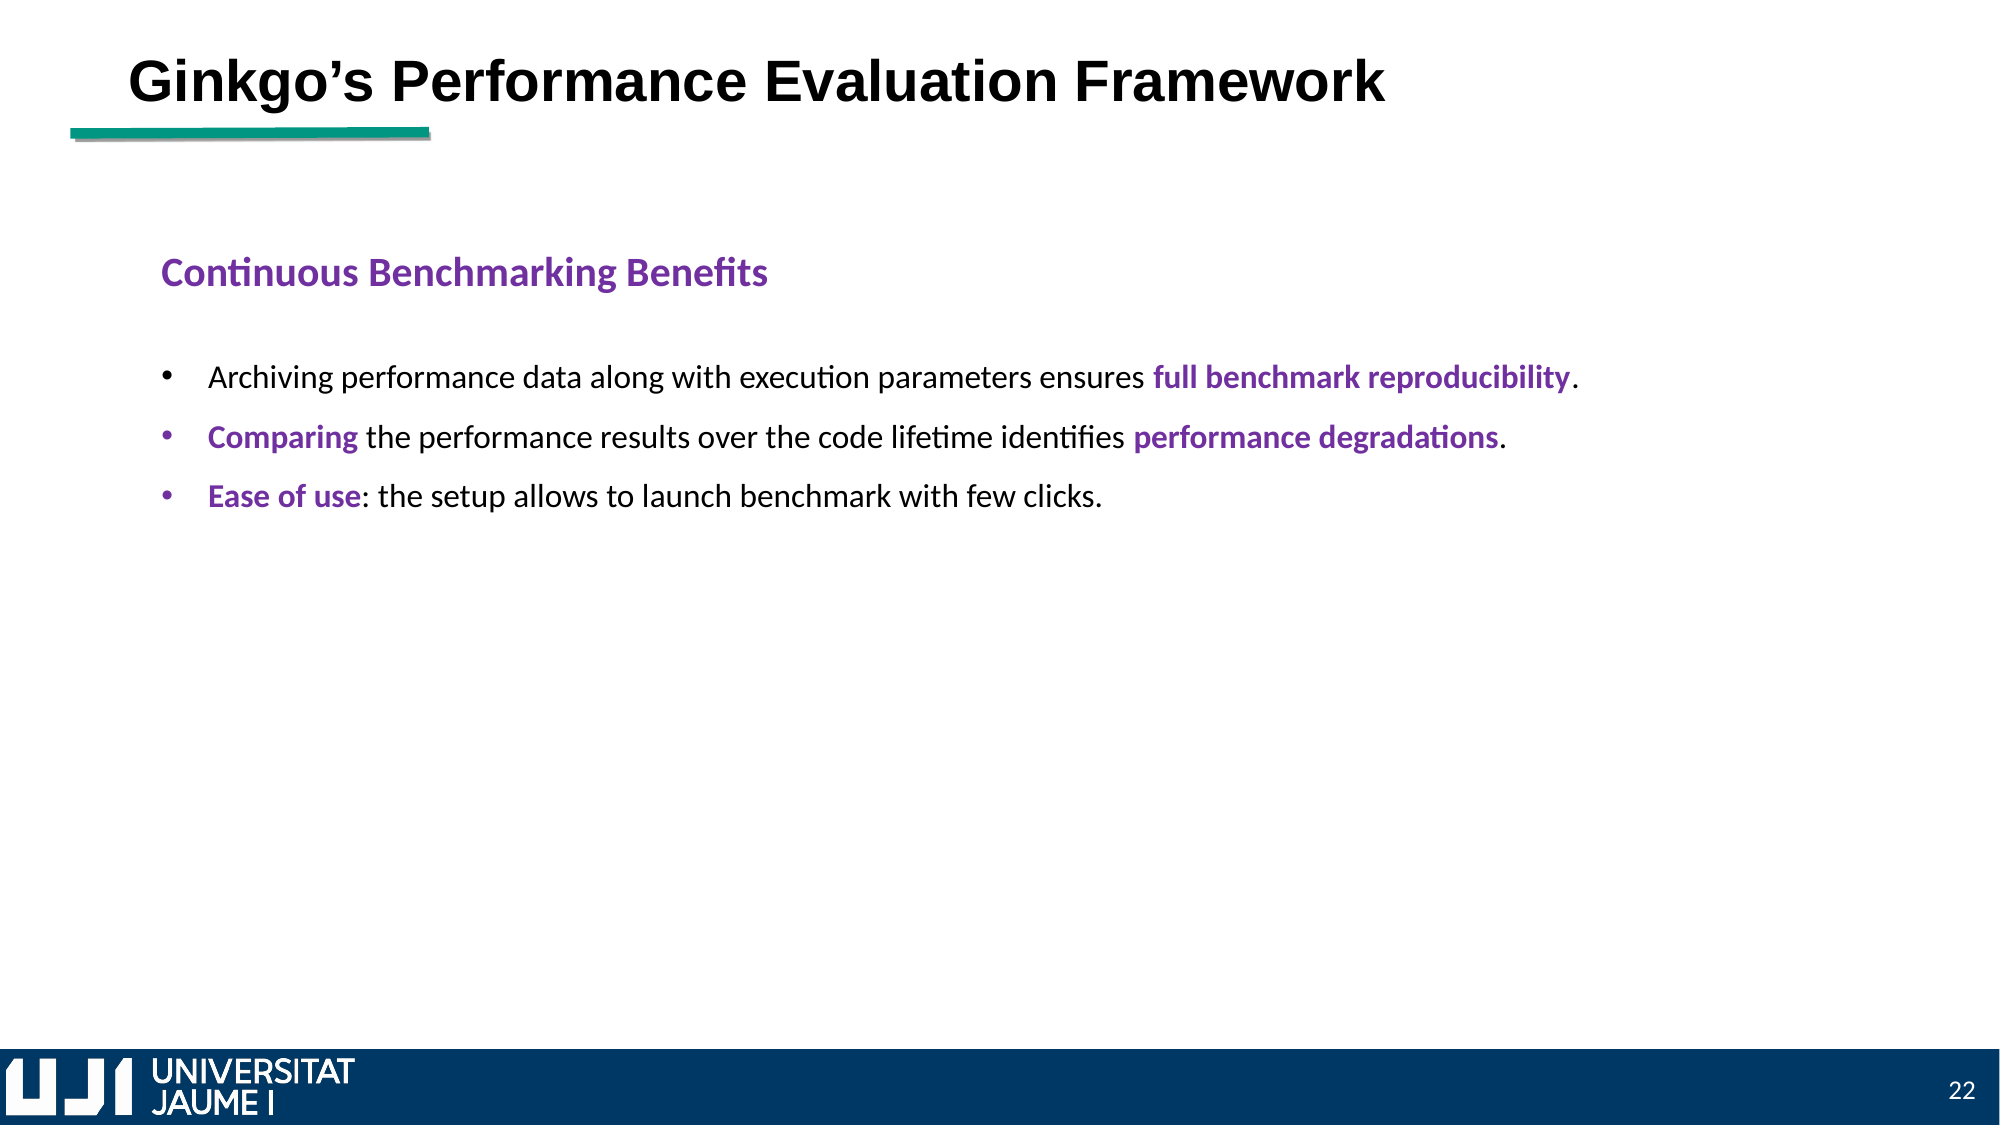

Ginkgo’s Performance Evaluation Framework
Continuous Benchmarking Benefits
Archiving performance data along with execution parameters ensures full benchmark reproducibility.
Comparing the performance results over the code lifetime identifies performance degradations.
Ease of use: the setup allows to launch benchmark with few clicks.